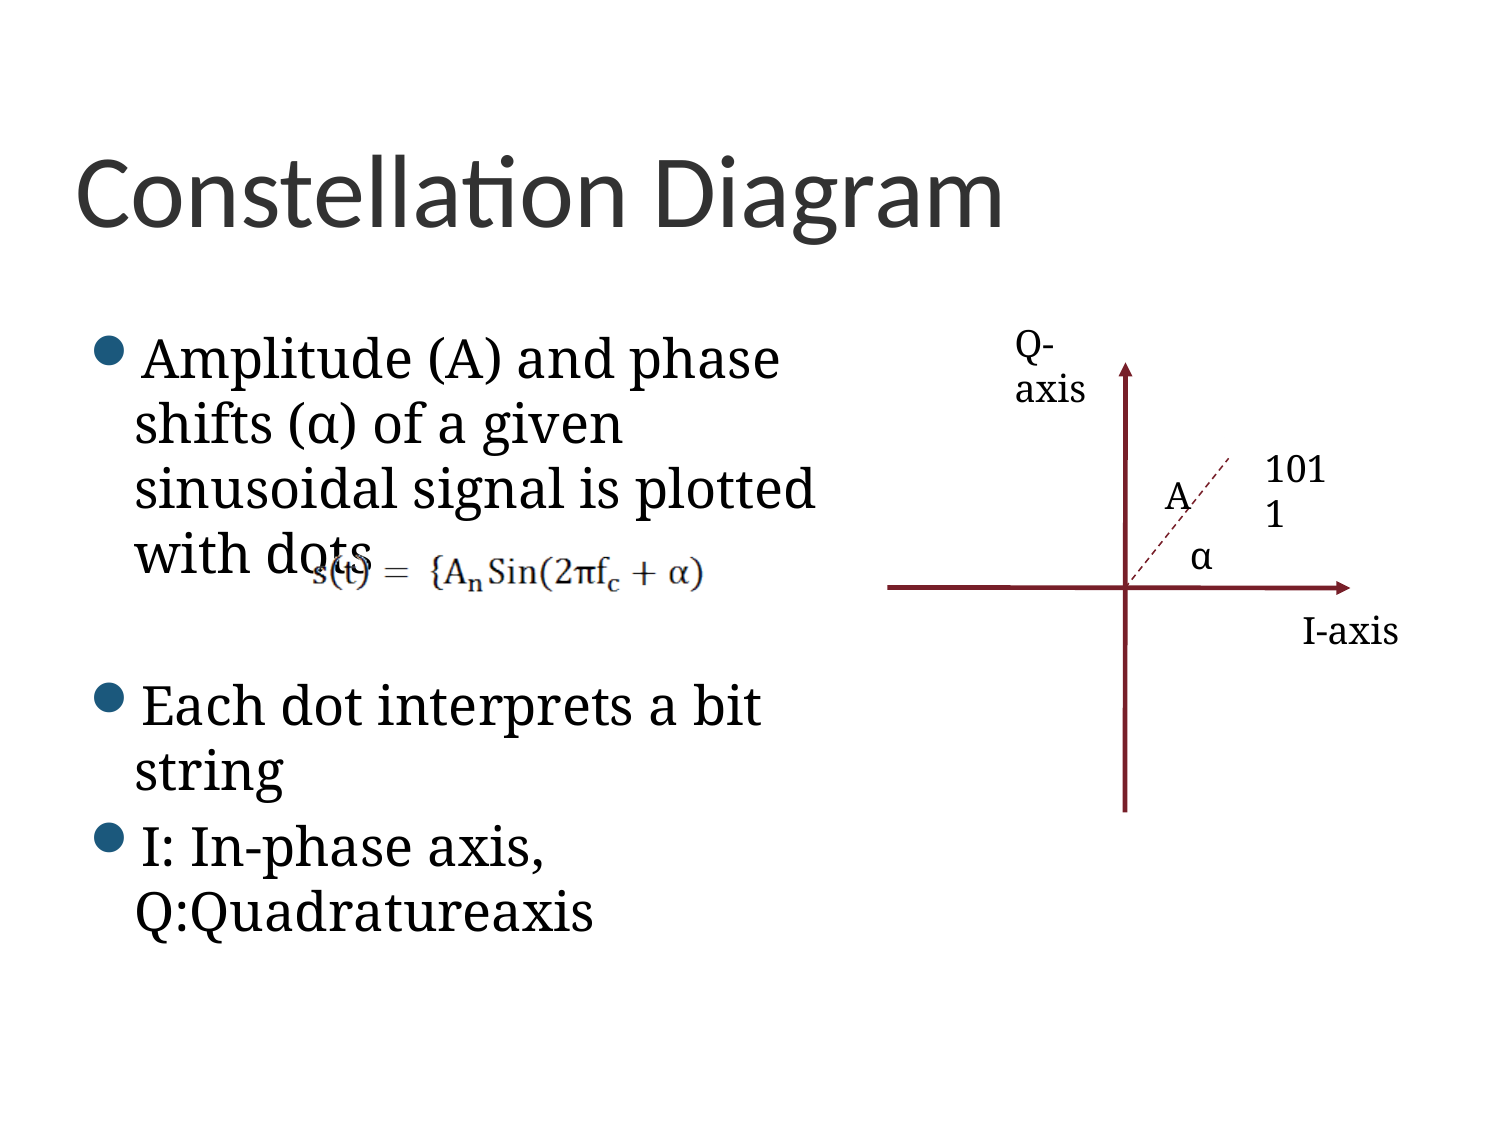

# Constellation Diagram
Q-axis
Amplitude (A) and phase shifts (α) of a given sinusoidal signal is plotted with dots
Each dot interprets a bit string
I: In-phase axis, Q:Quadratureaxis
1011
A
α
I-axis